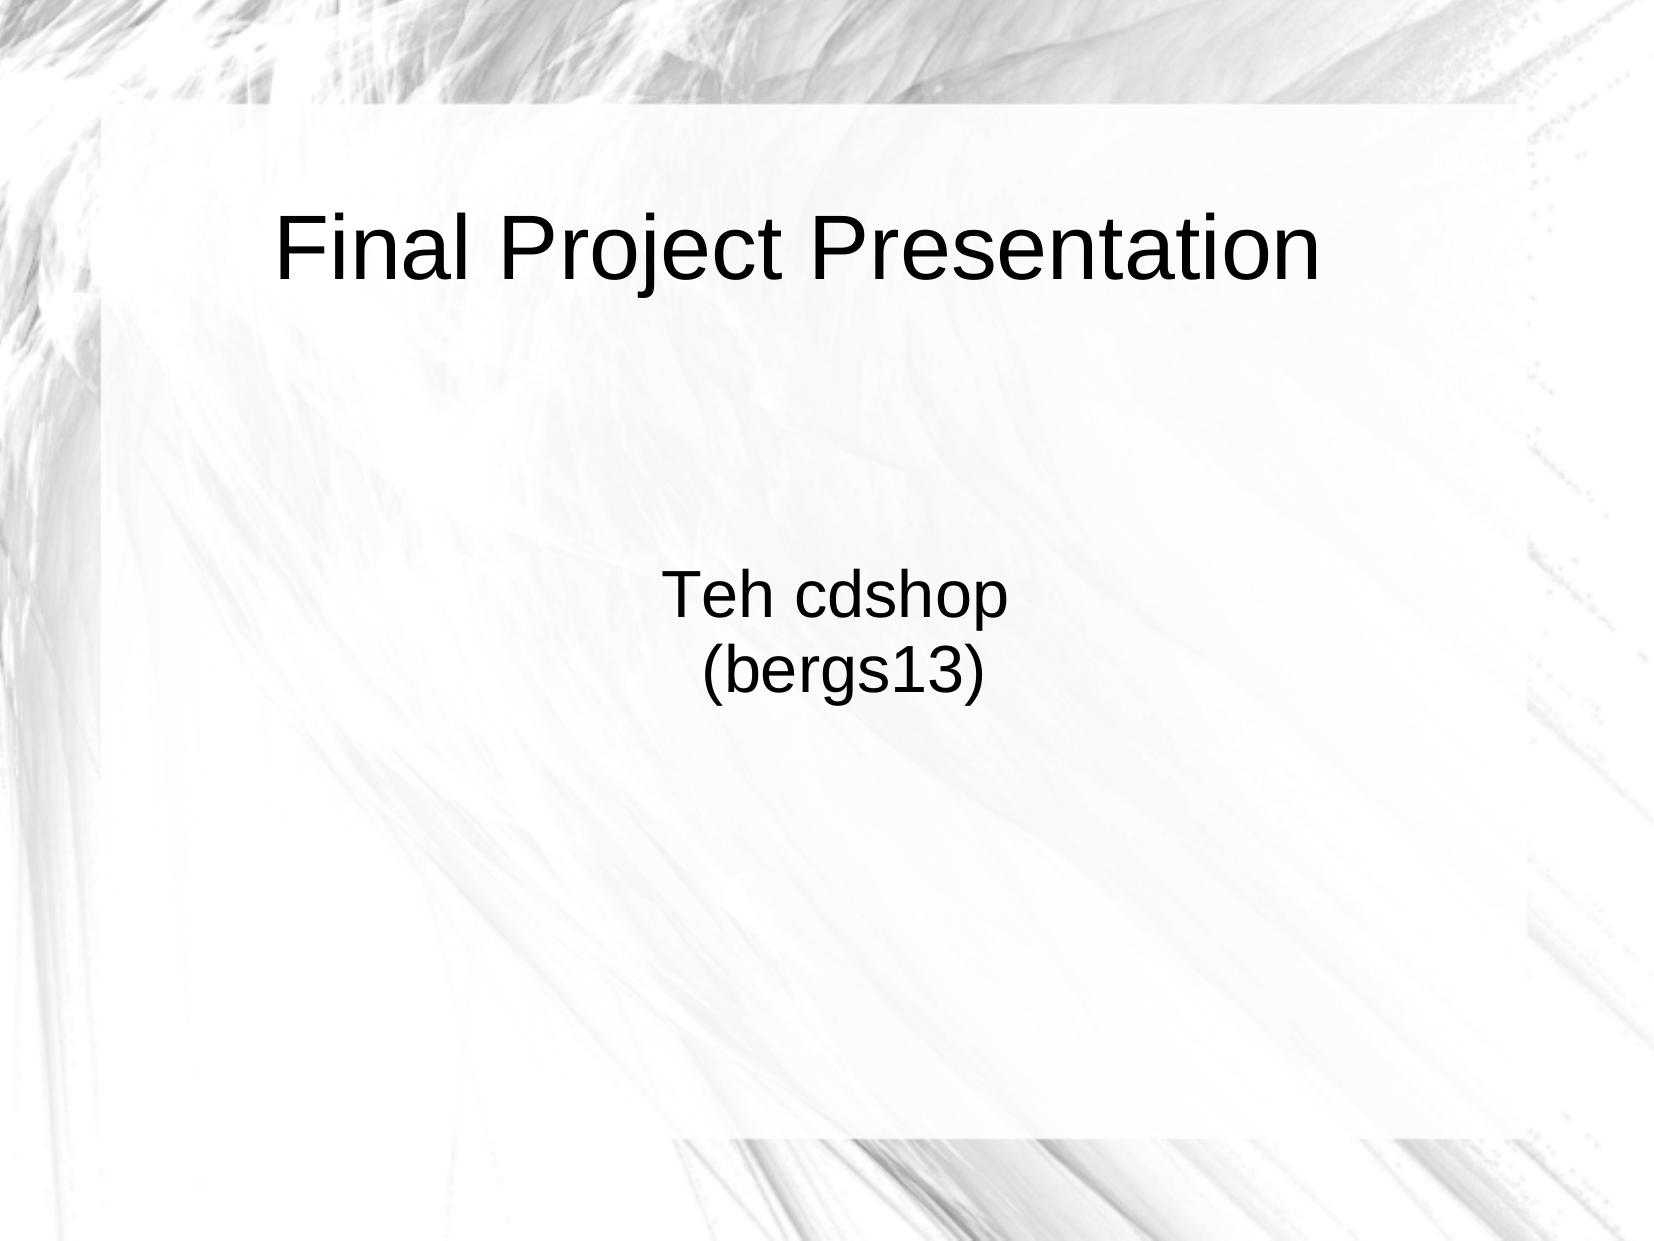

# Final Project Presentation
Teh cdshop
(bergs13)